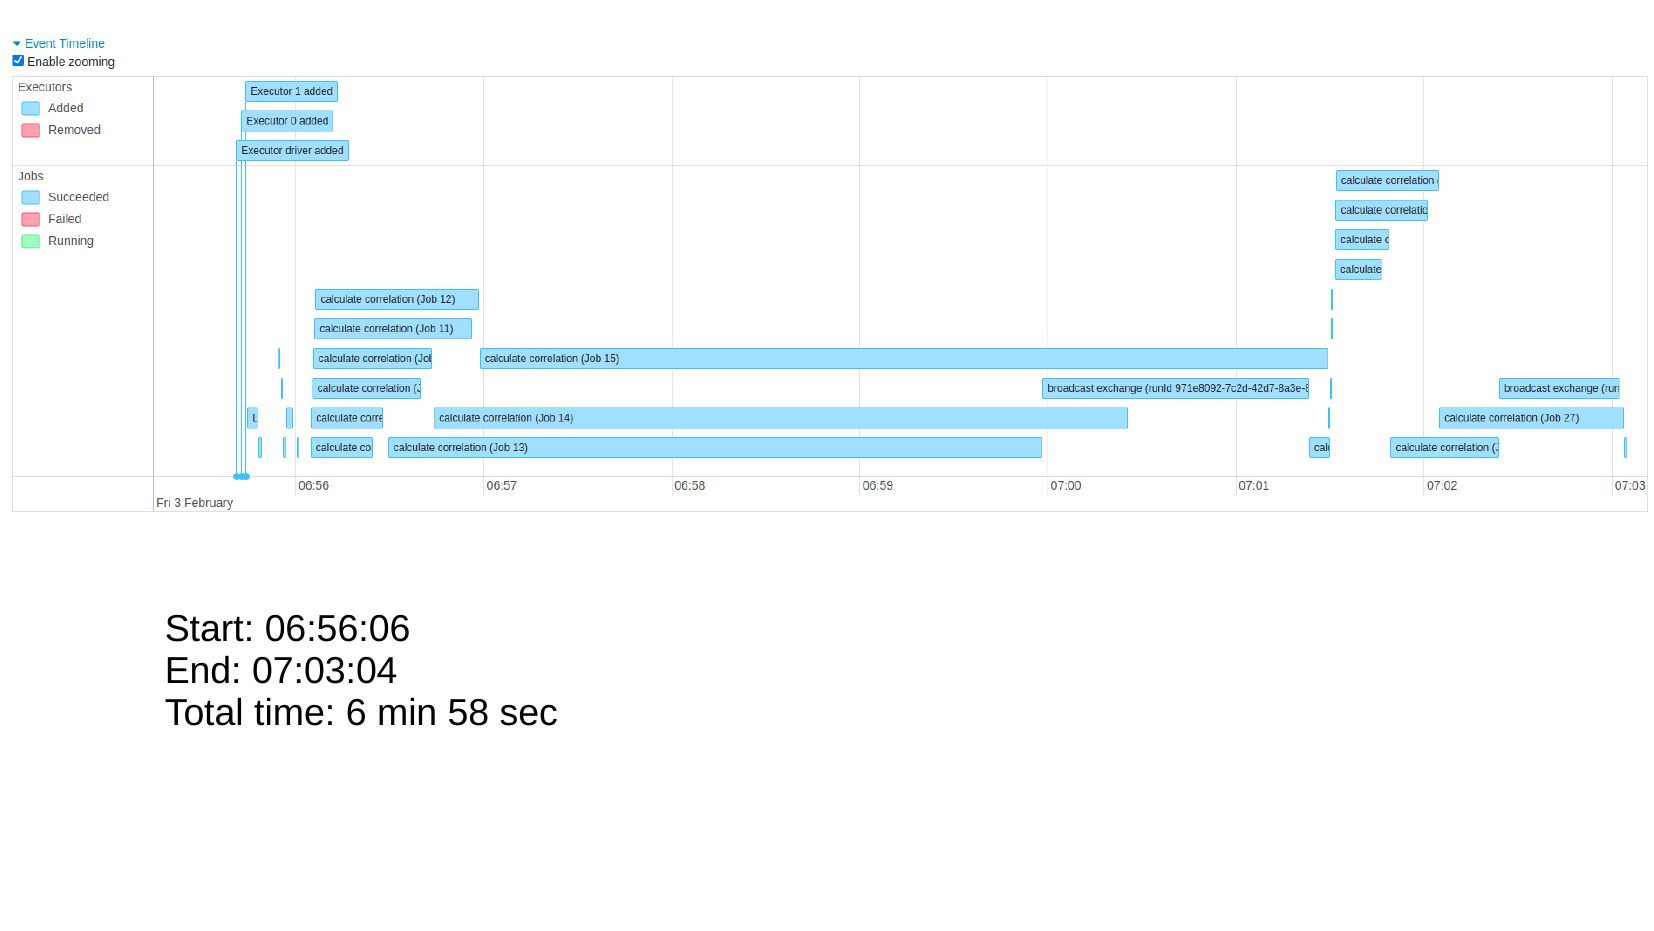

Start: 06:56:06
End: 07:03:04
Total time: 6 min 58 sec